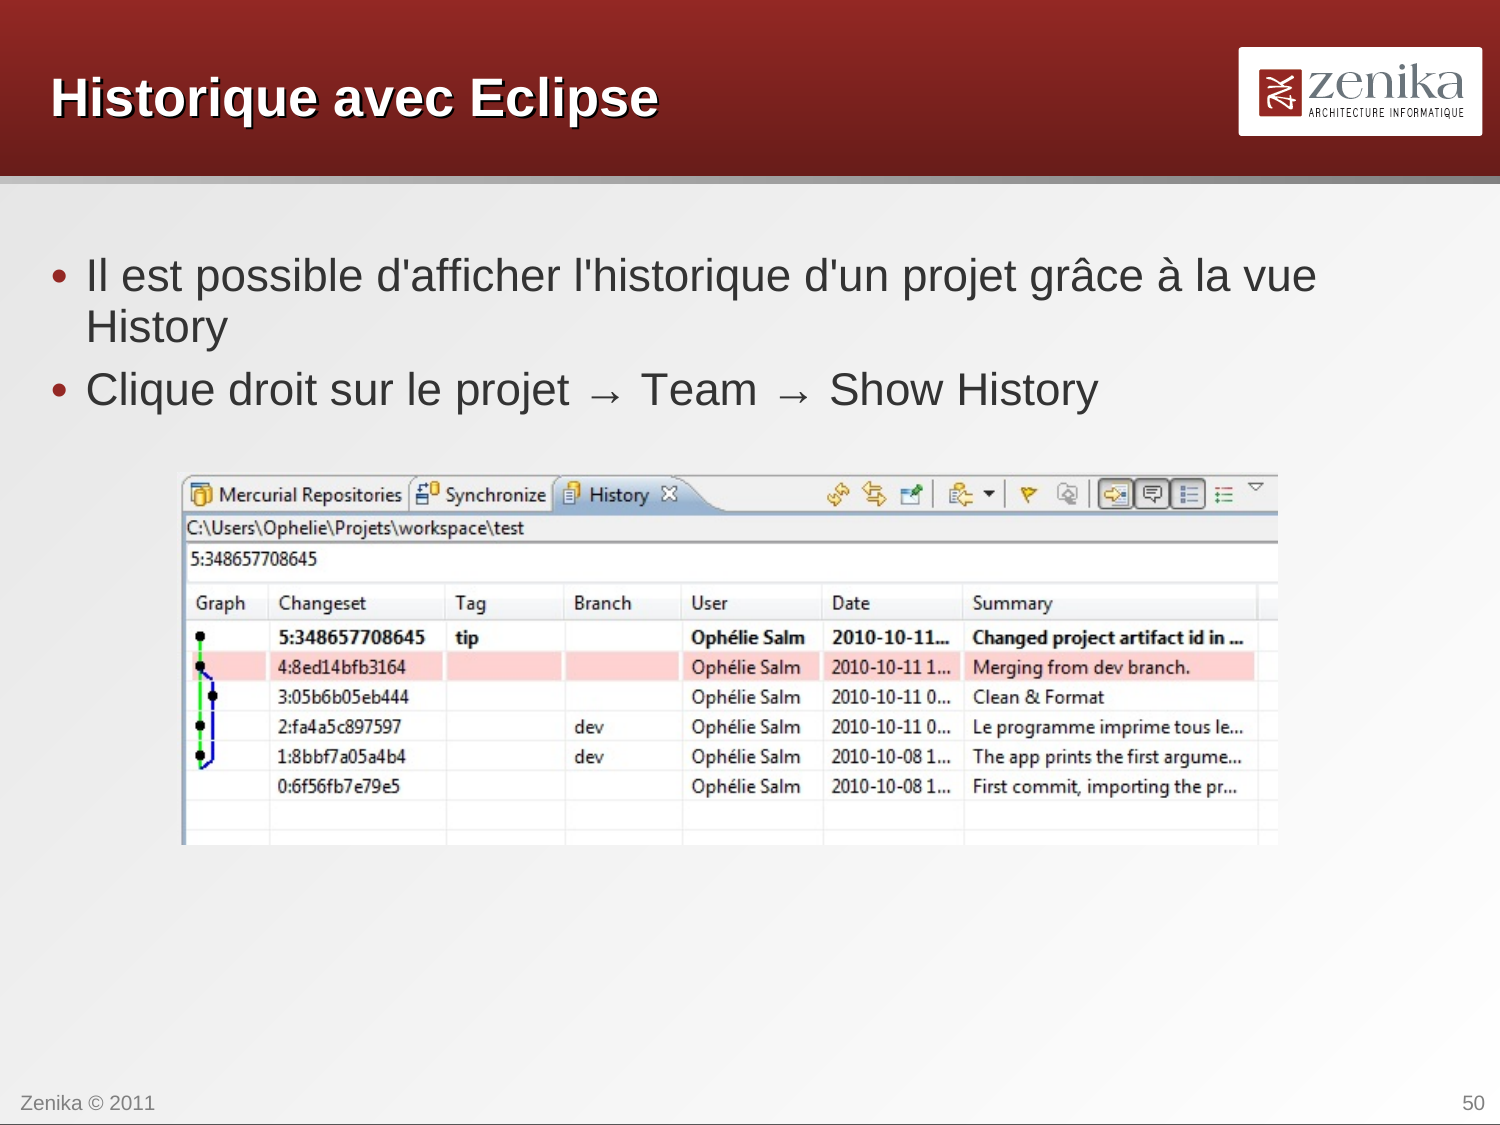

# Historique avec Eclipse
Il est possible d'afficher l'historique d'un projet grâce à la vue History
Clique droit sur le projet → Team → Show History